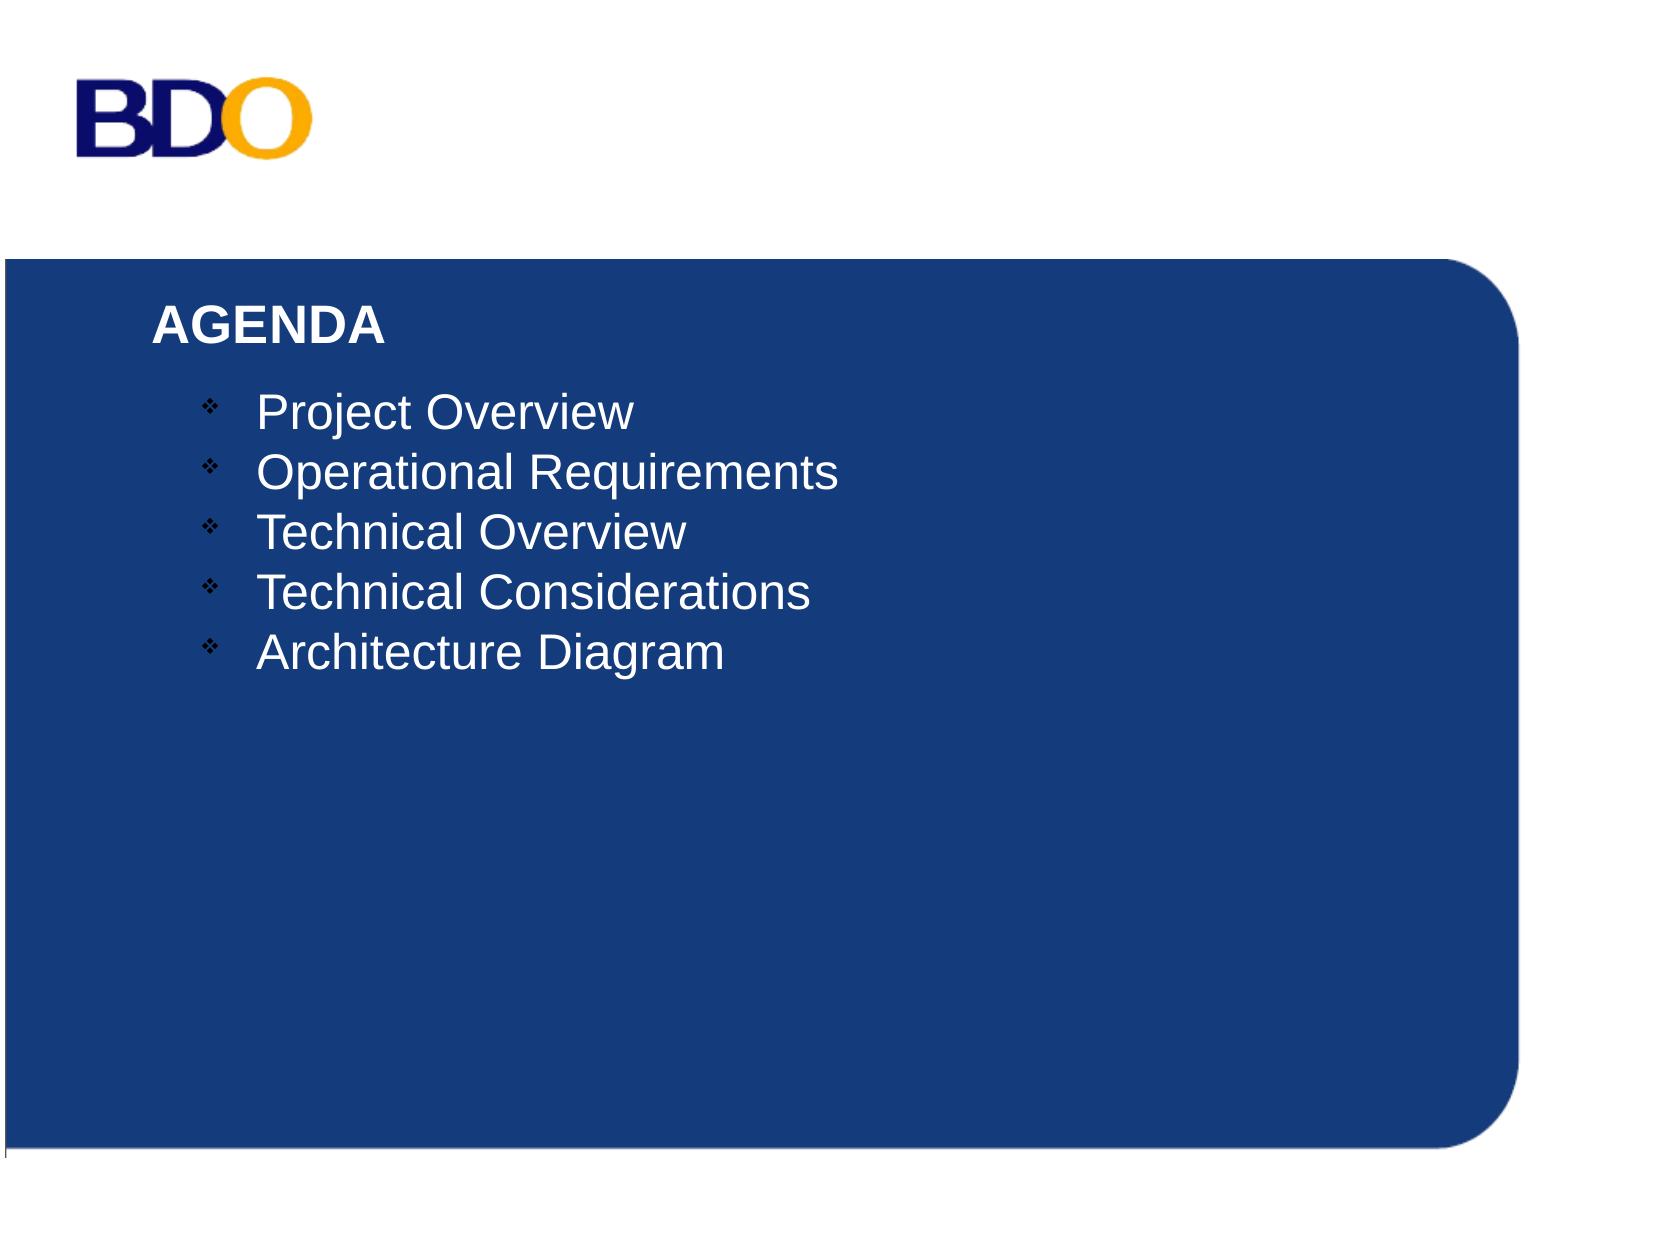

AGENDA
Project Overview
Operational Requirements
Technical Overview
Technical Considerations
Architecture Diagram